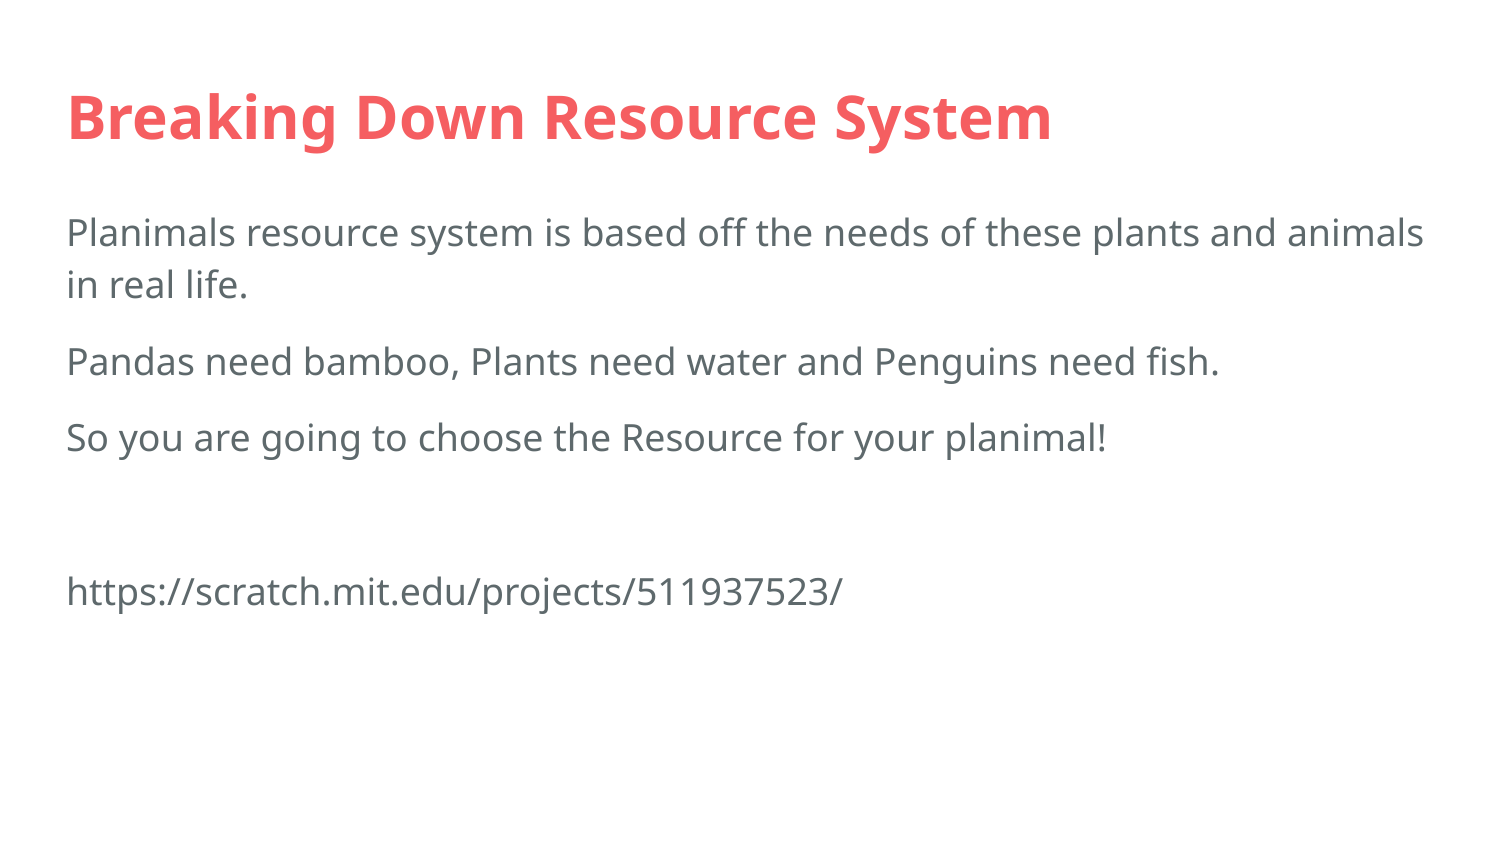

# Breaking Down Resource System
Planimals resource system is based off the needs of these plants and animals in real life.
Pandas need bamboo, Plants need water and Penguins need fish.
So you are going to choose the Resource for your planimal!
https://scratch.mit.edu/projects/511937523/